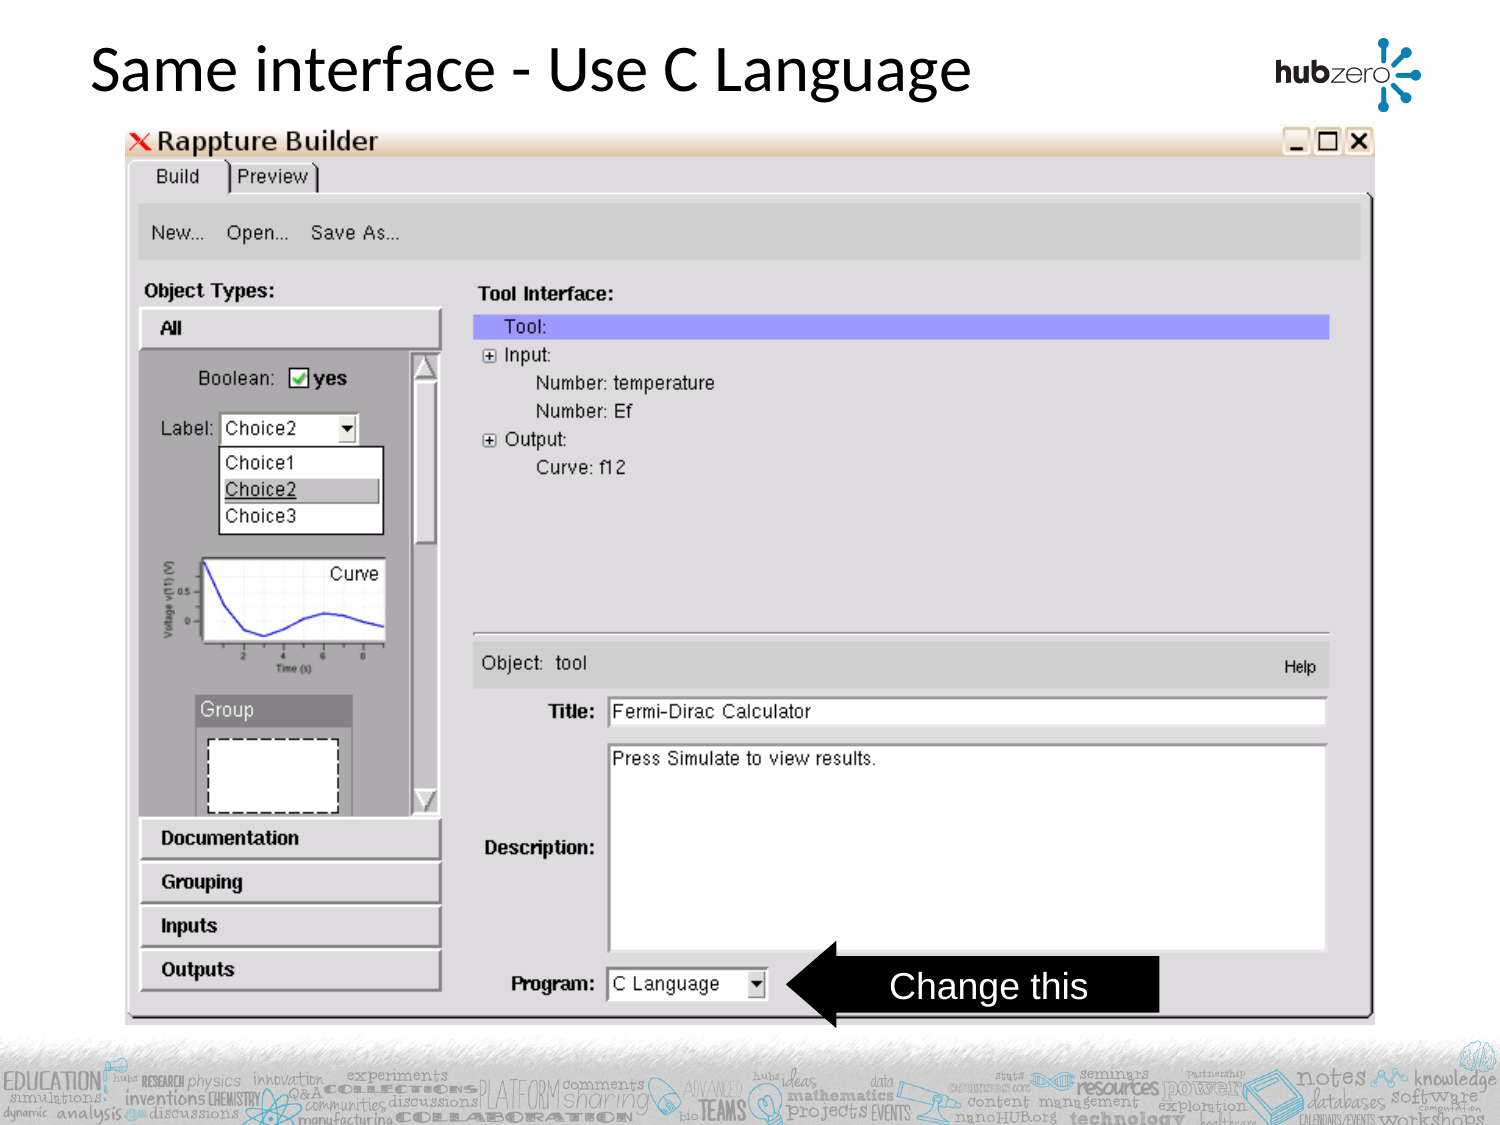

Same interface - Use C Language
Change this